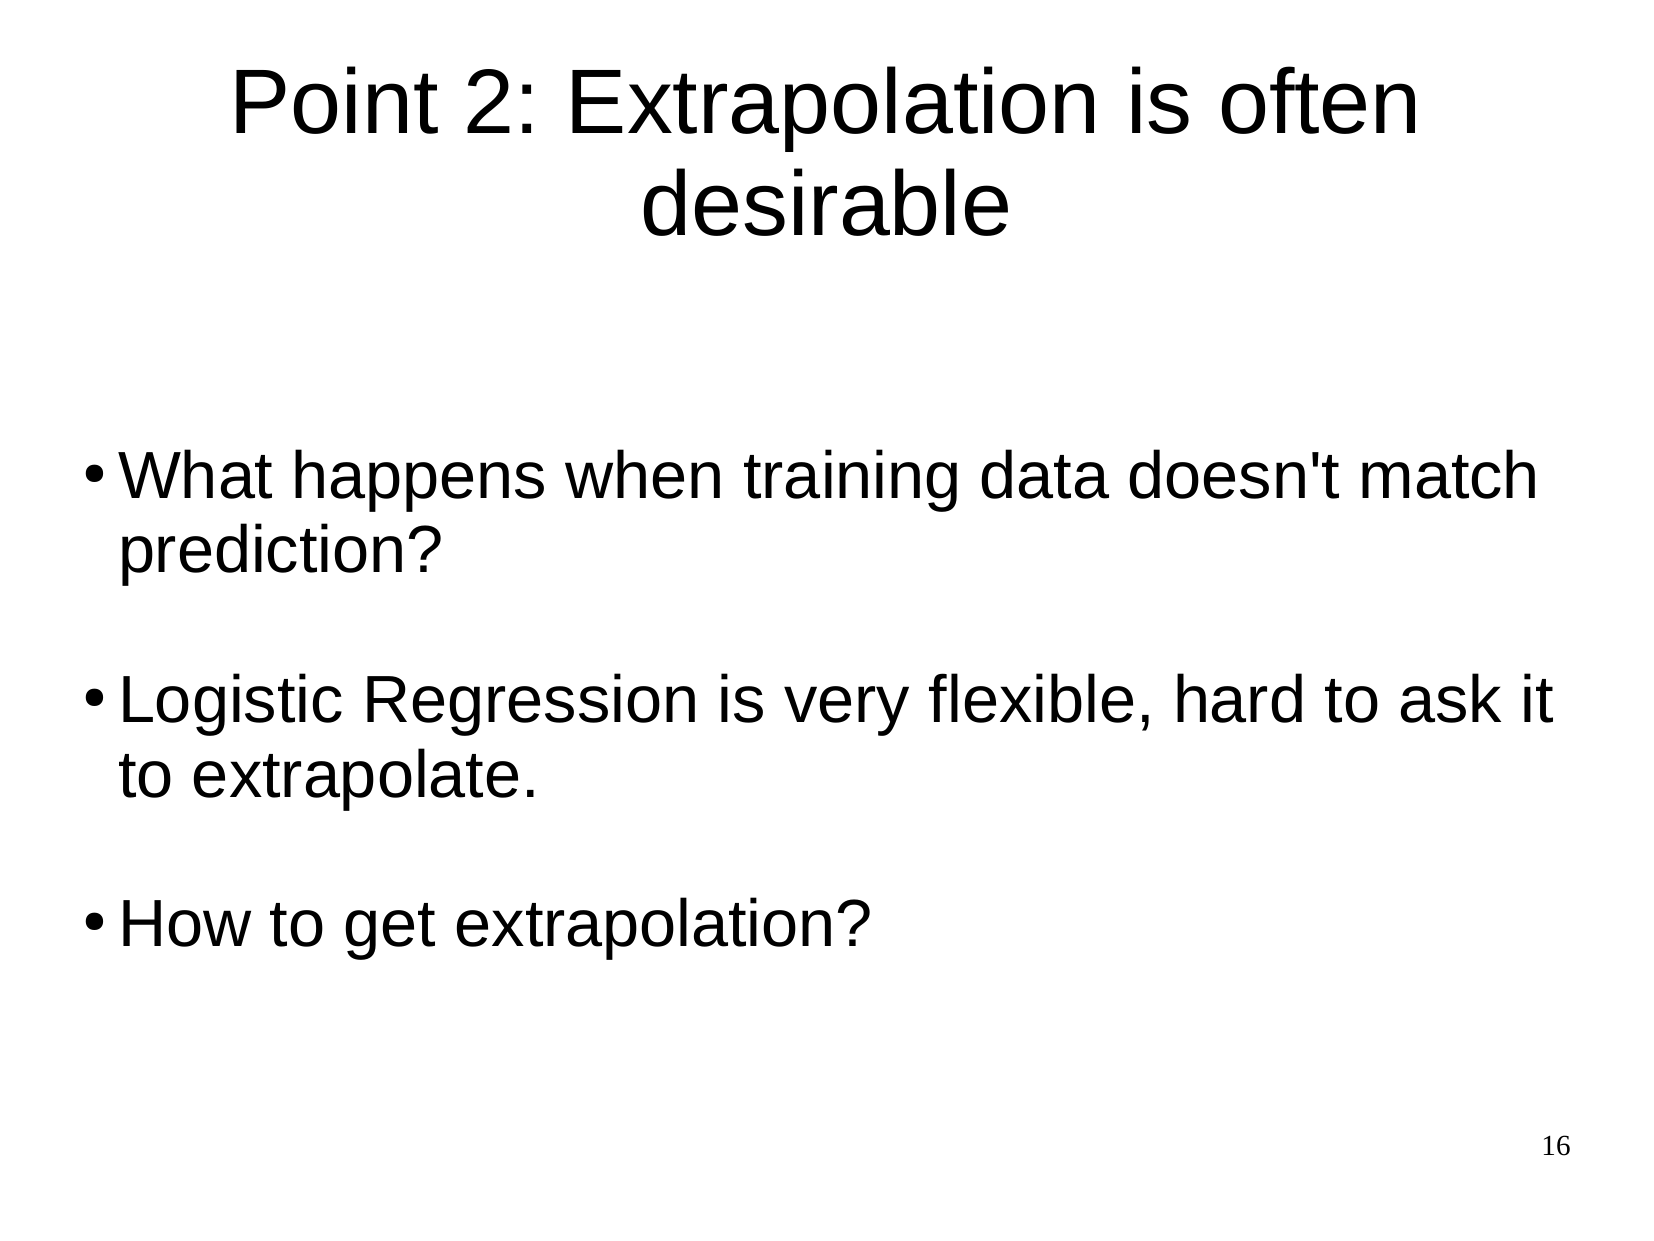

# Point 2: Extrapolation is often desirable
What happens when training data doesn't match prediction?
Logistic Regression is very flexible, hard to ask it to extrapolate.
How to get extrapolation?
16